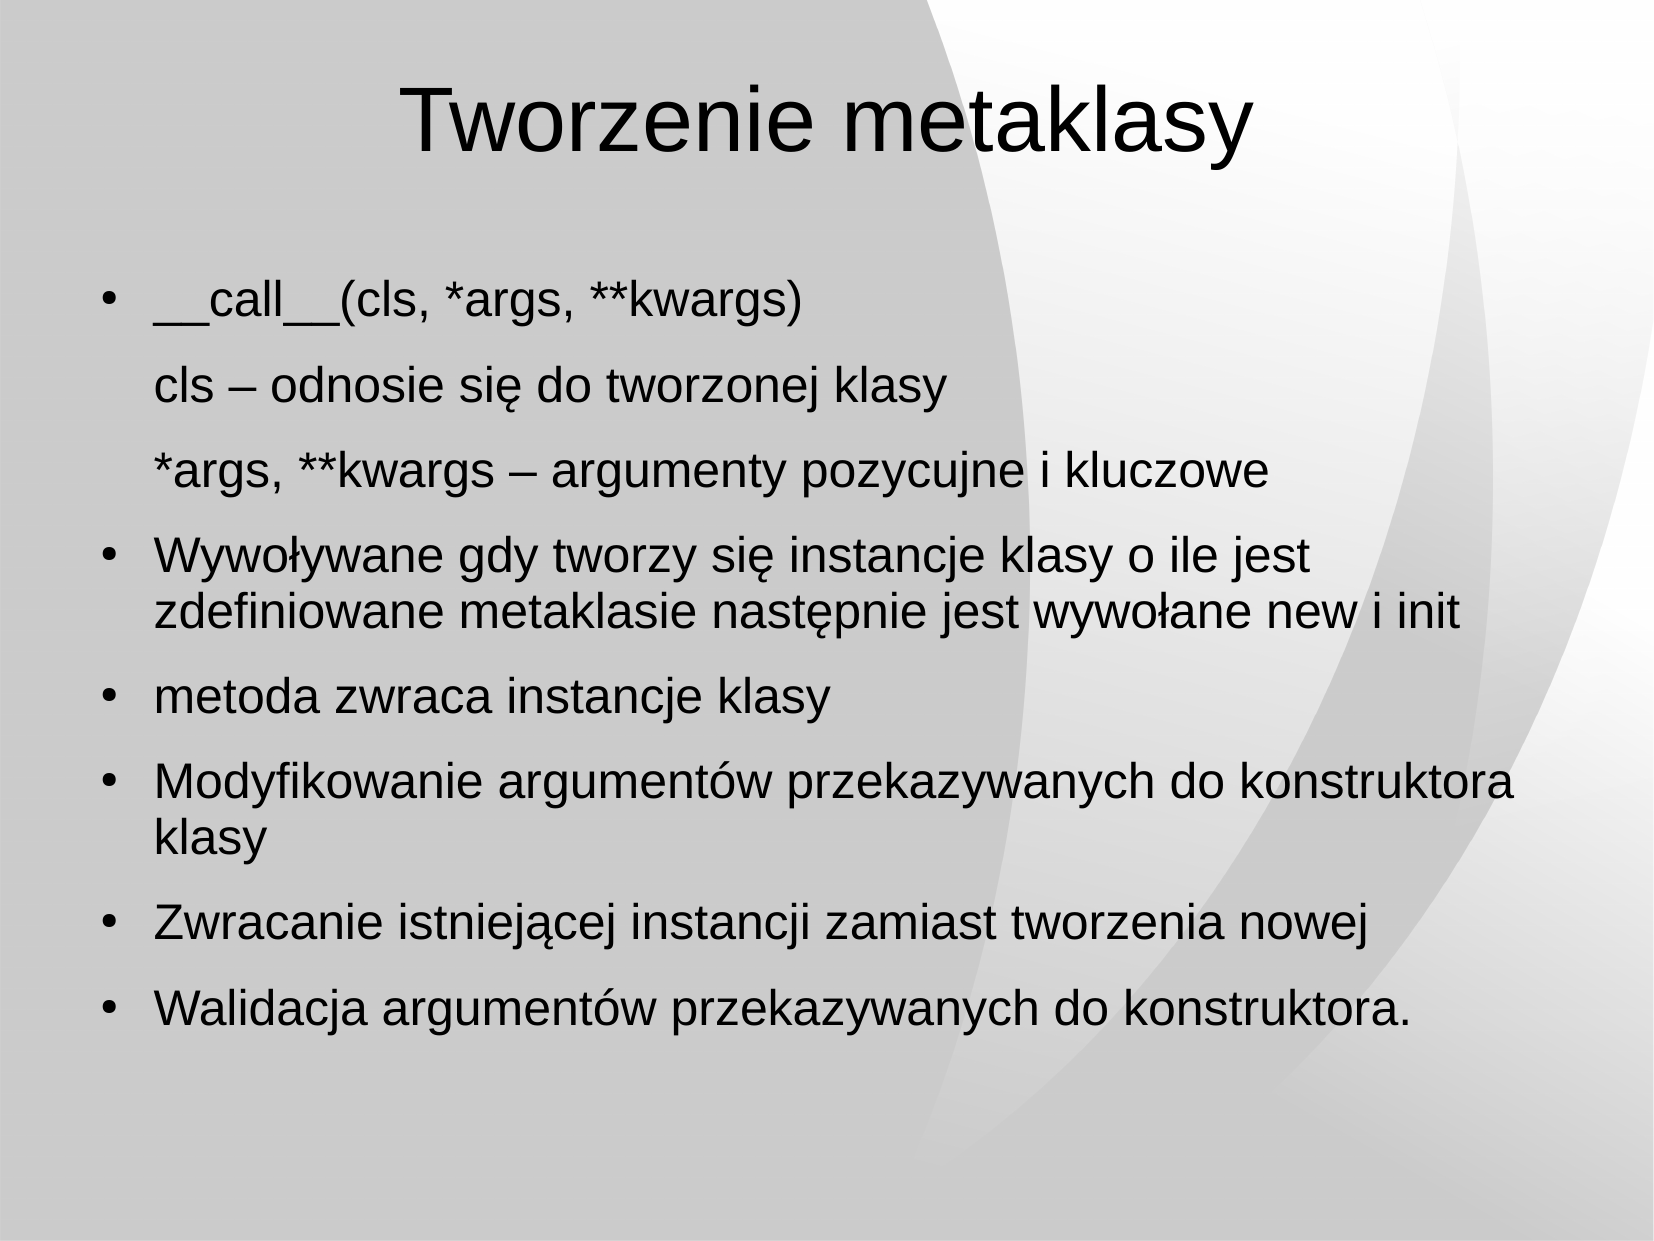

# Tworzenie metaklasy
__call__(cls, *args, **kwargs)
cls – odnosie się do tworzonej klasy
*args, **kwargs – argumenty pozycujne i kluczowe
Wywoływane gdy tworzy się instancje klasy o ile jest zdefiniowane metaklasie następnie jest wywołane new i init
metoda zwraca instancje klasy
Modyfikowanie argumentów przekazywanych do konstruktora klasy
Zwracanie istniejącej instancji zamiast tworzenia nowej
Walidacja argumentów przekazywanych do konstruktora.